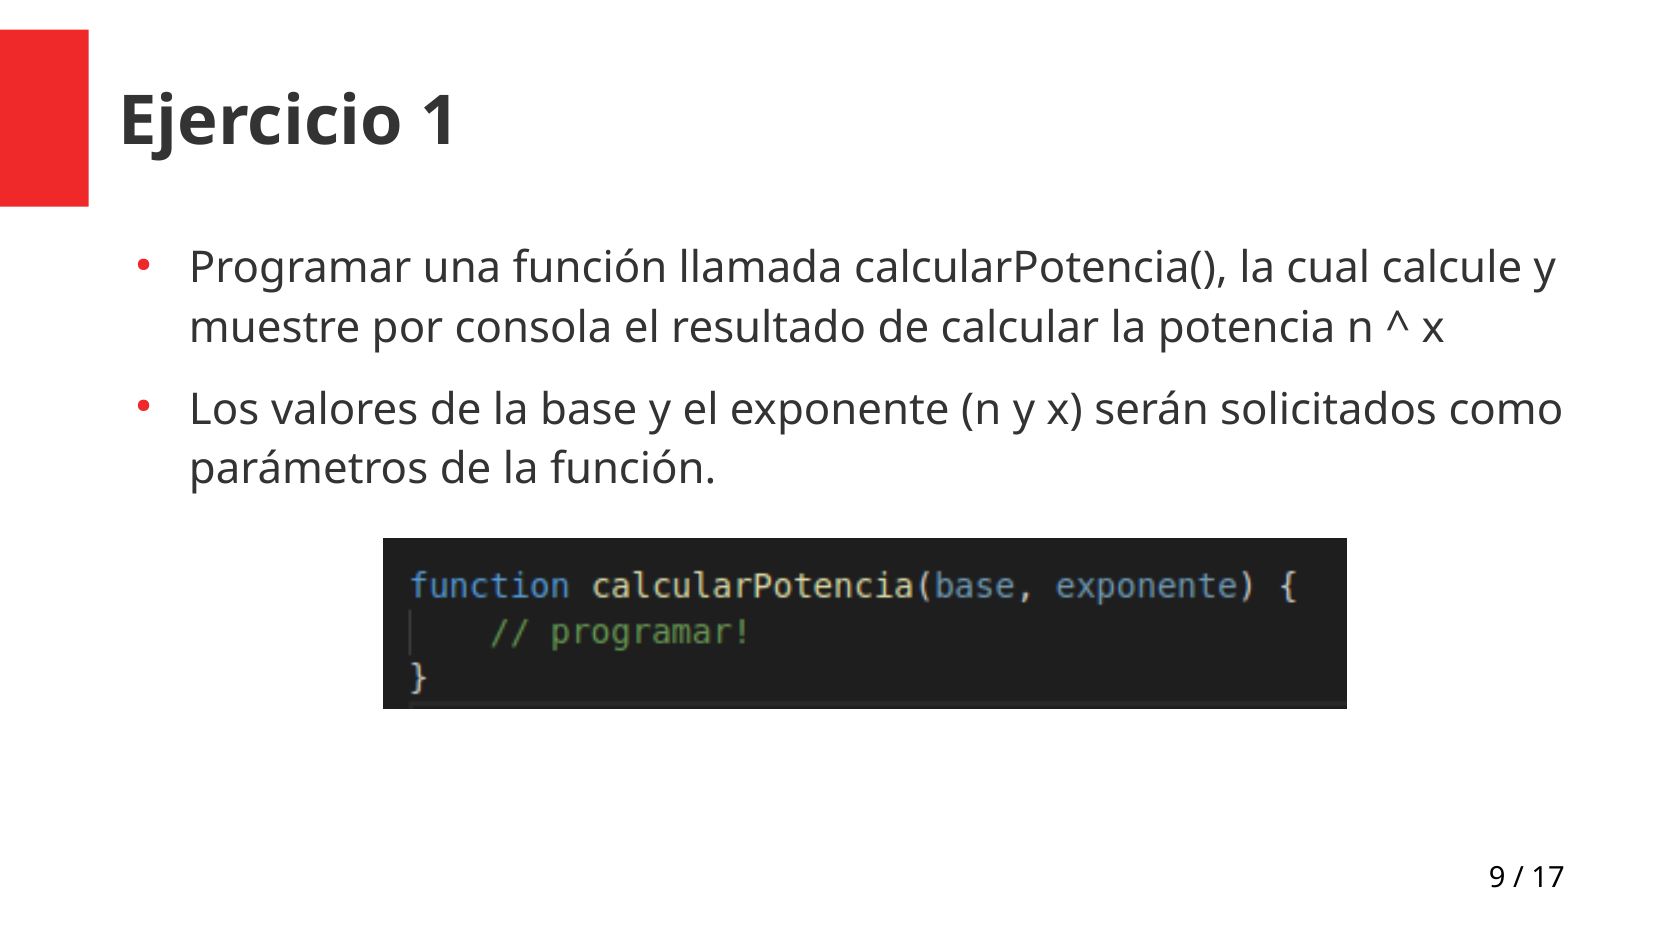

# Ejercicio 1
Programar una función llamada calcularPotencia(), la cual calcule y muestre por consola el resultado de calcular la potencia n ^ x
Los valores de la base y el exponente (n y x) serán solicitados como parámetros de la función.
9